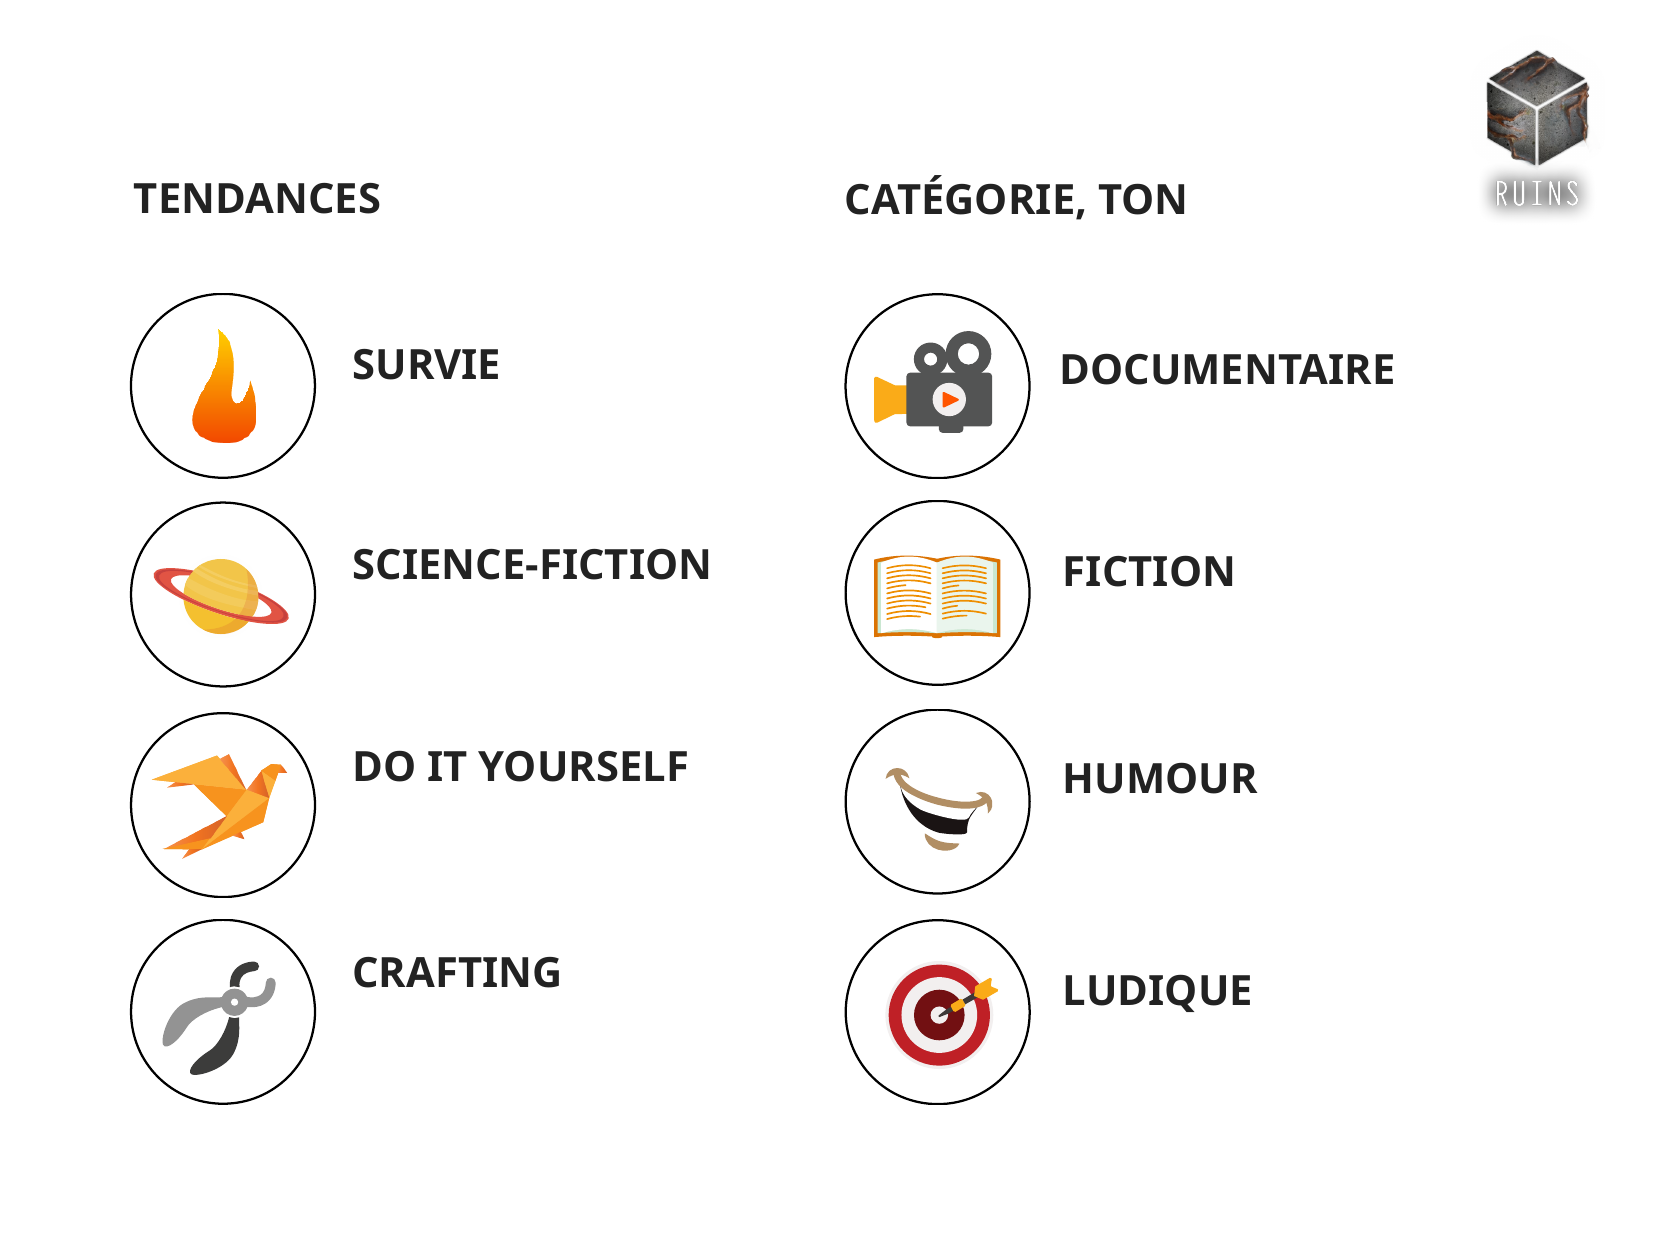

TENDANCES
CATÉGORIE, TON
# SURVIE
DOCUMENTAIRE
SCIENCE-FICTION
FICTION
DO IT YOURSELF
HUMOUR
CRAFTING
LUDIQUE